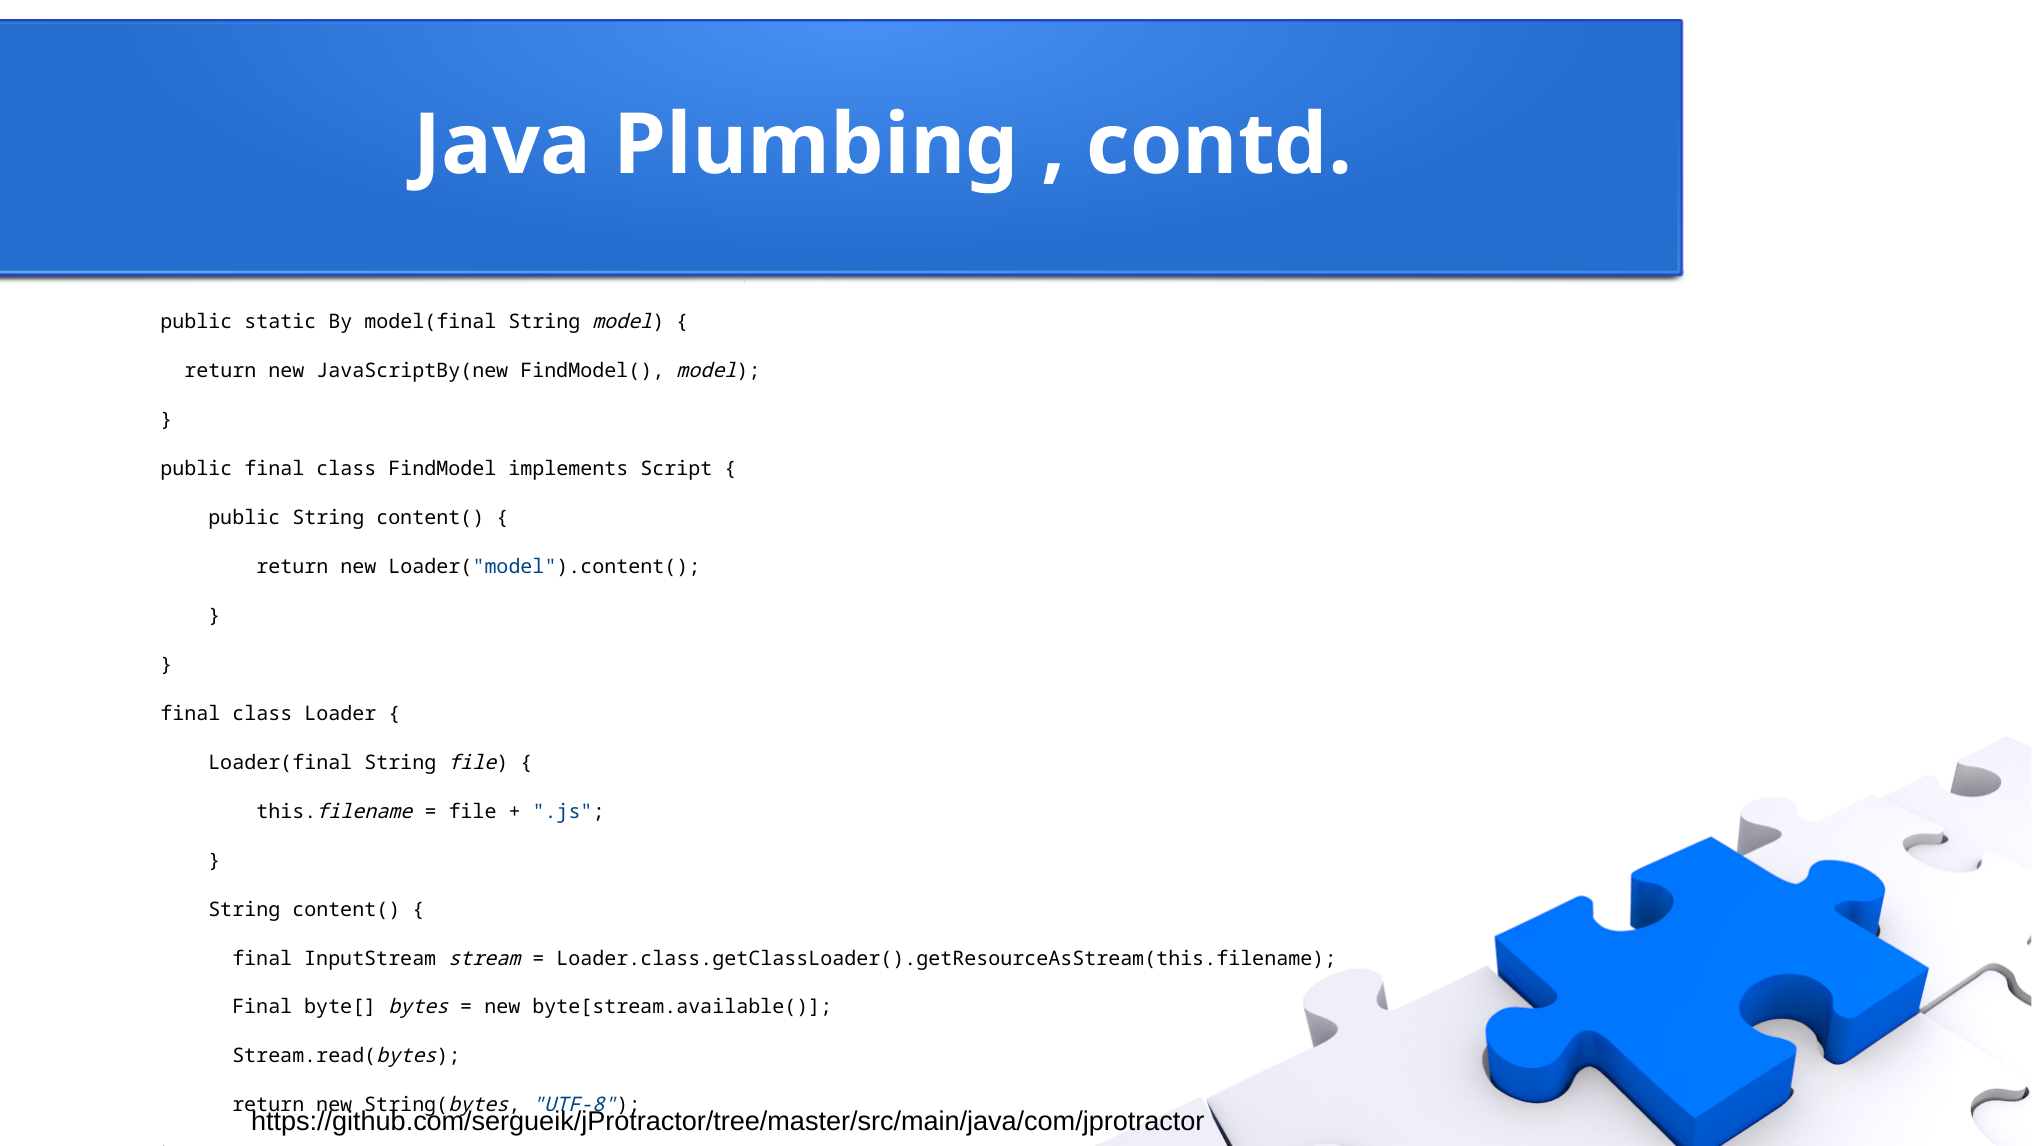

# Java Plumbing , contd.
public static By model(final String model) {
 return new JavaScriptBy(new FindModel(), model);
}
public final class FindModel implements Script {
 public String content() {
 return new Loader("model").content();
 }
}
final class Loader {
 Loader(final String file) {
 this.filename = file + ".js";
 }
 String content() {
 final InputStream stream = Loader.class.getClassLoader().getResourceAsStream(this.filename);
 Final byte[] bytes = new byte[stream.available()];
 Stream.read(bytes);
 return new String(bytes, "UTF-8");
}
https://github.com/sergueik/jProtractor/tree/master/src/main/java/com/jprotractor